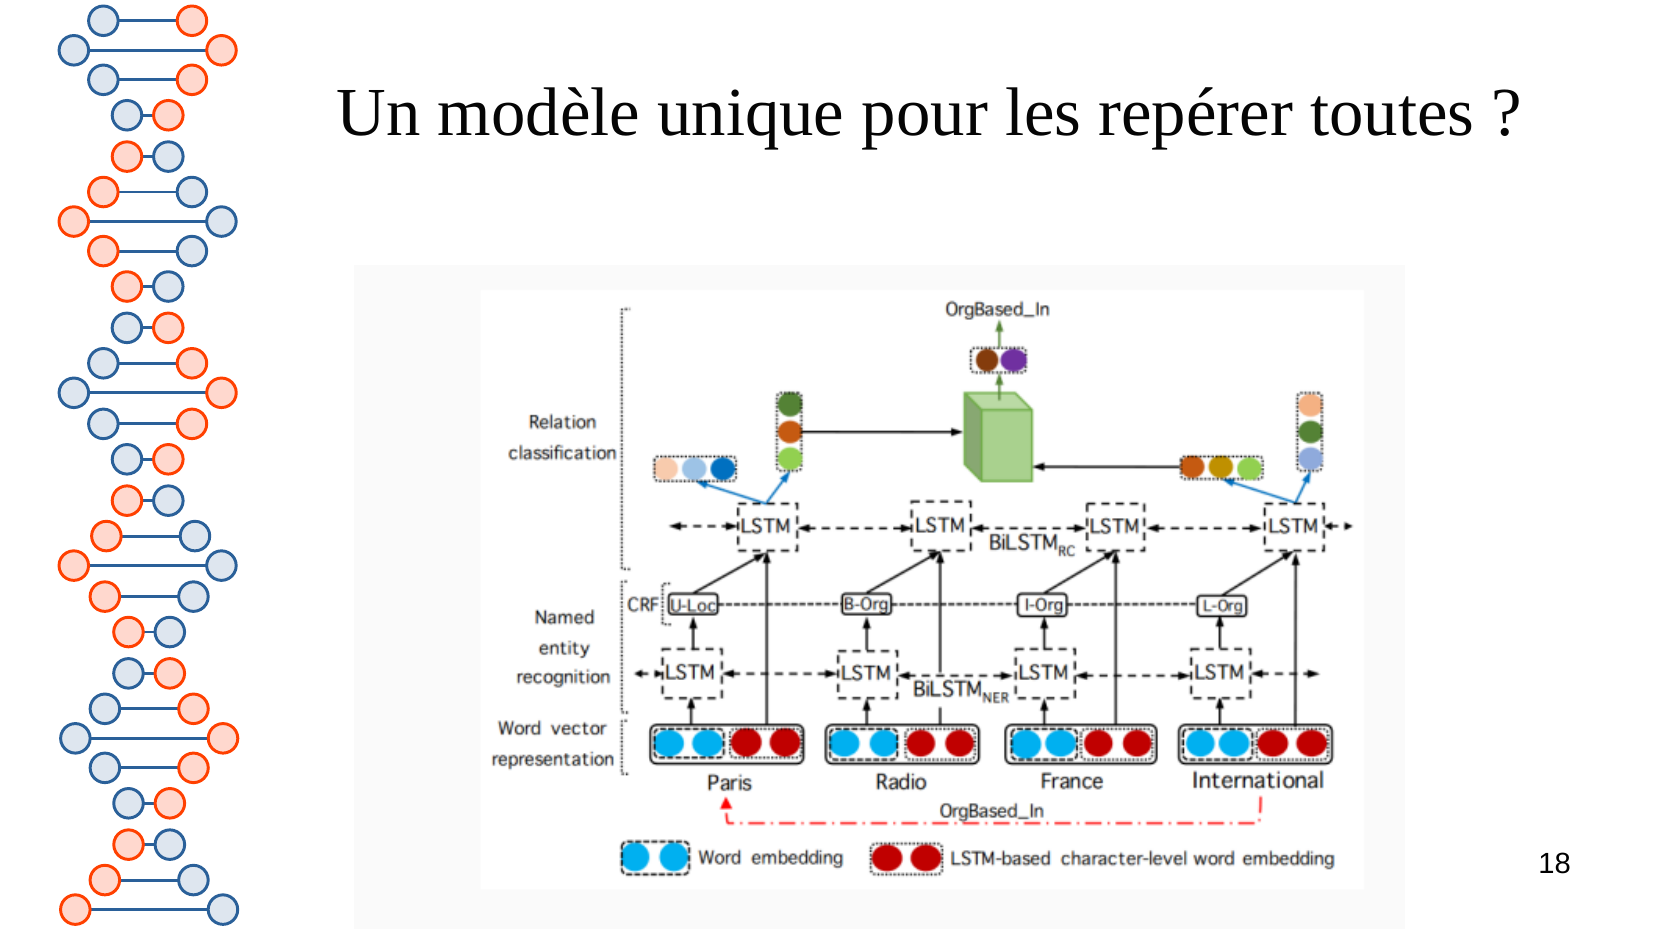

# Un modèle unique pour les repérer toutes ?
18